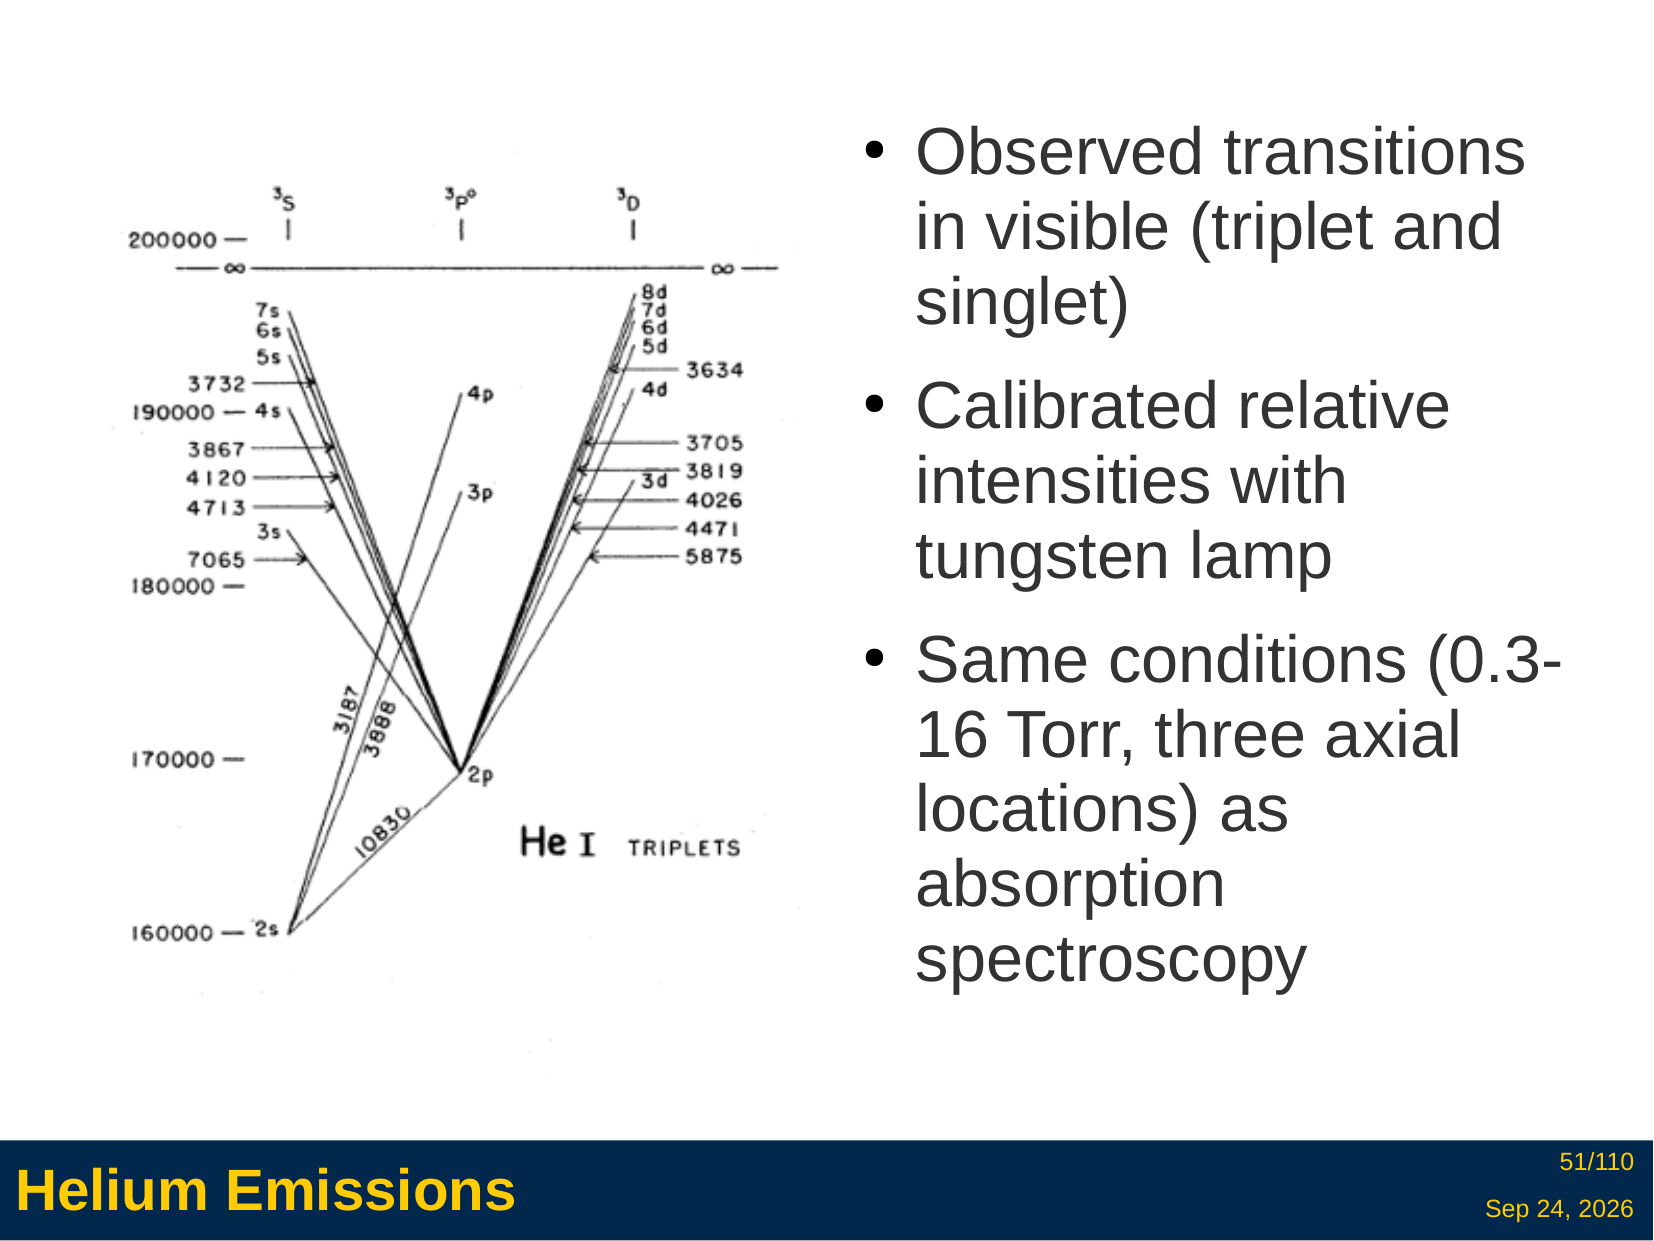

Observed transitions in visible (triplet and singlet)
Calibrated relative intensities with tungsten lamp
Same conditions (0.3-16 Torr, three axial locations) as absorption spectroscopy
# Helium Emissions
51